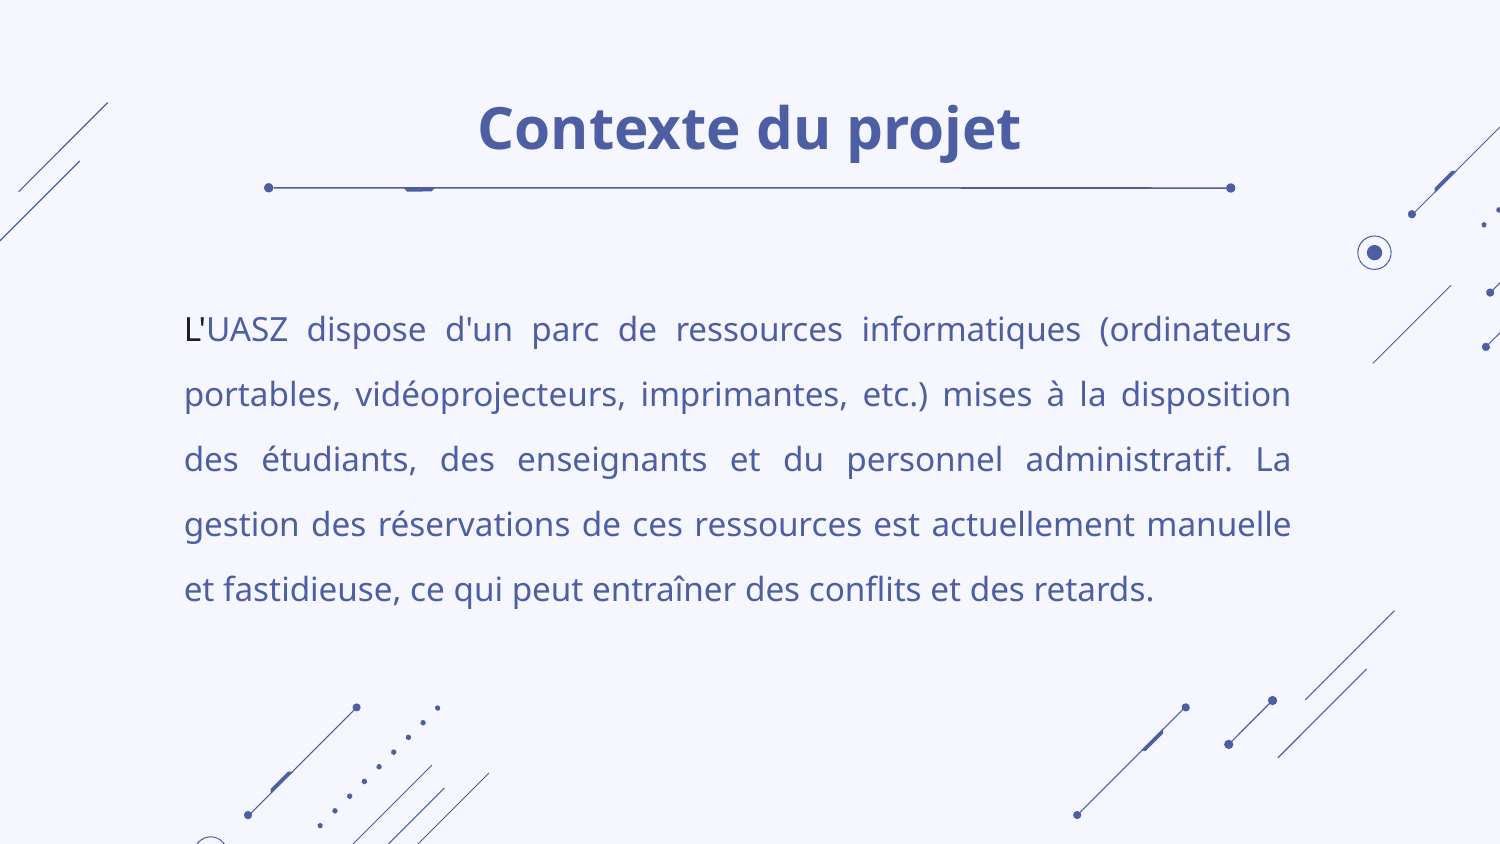

# Contexte du projet
L'UASZ dispose d'un parc de ressources informatiques (ordinateurs portables, vidéoprojecteurs, imprimantes, etc.) mises à la disposition des étudiants, des enseignants et du personnel administratif. La gestion des réservations de ces ressources est actuellement manuelle et fastidieuse, ce qui peut entraîner des conflits et des retards.